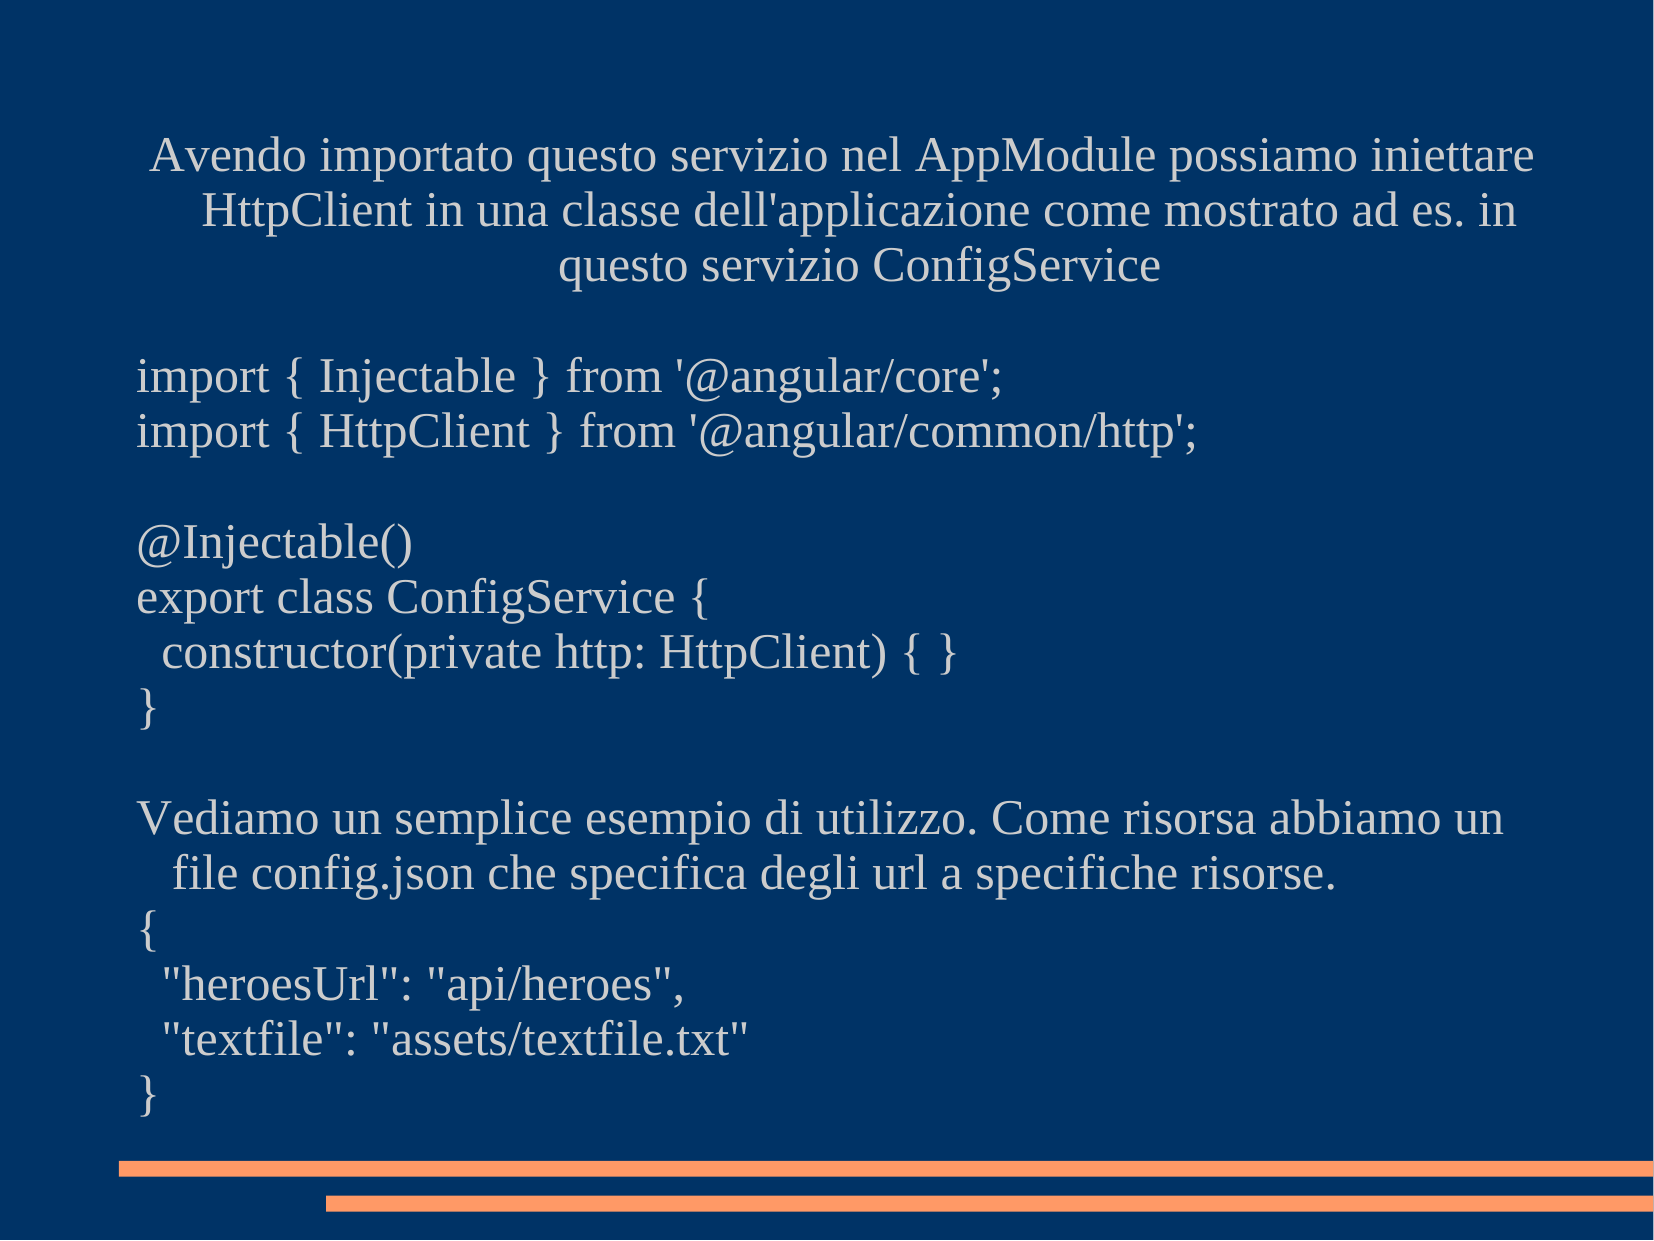

# Avendo importato questo servizio nel AppModule possiamo iniettare HttpClient in una classe dell'applicazione come mostrato ad es. in questo servizio ConfigService
import { Injectable } from '@angular/core';
import { HttpClient } from '@angular/common/http';
@Injectable()
export class ConfigService {
 constructor(private http: HttpClient) { }
}
Vediamo un semplice esempio di utilizzo. Come risorsa abbiamo un file config.json che specifica degli url a specifiche risorse.
{
 "heroesUrl": "api/heroes",
 "textfile": "assets/textfile.txt"
}